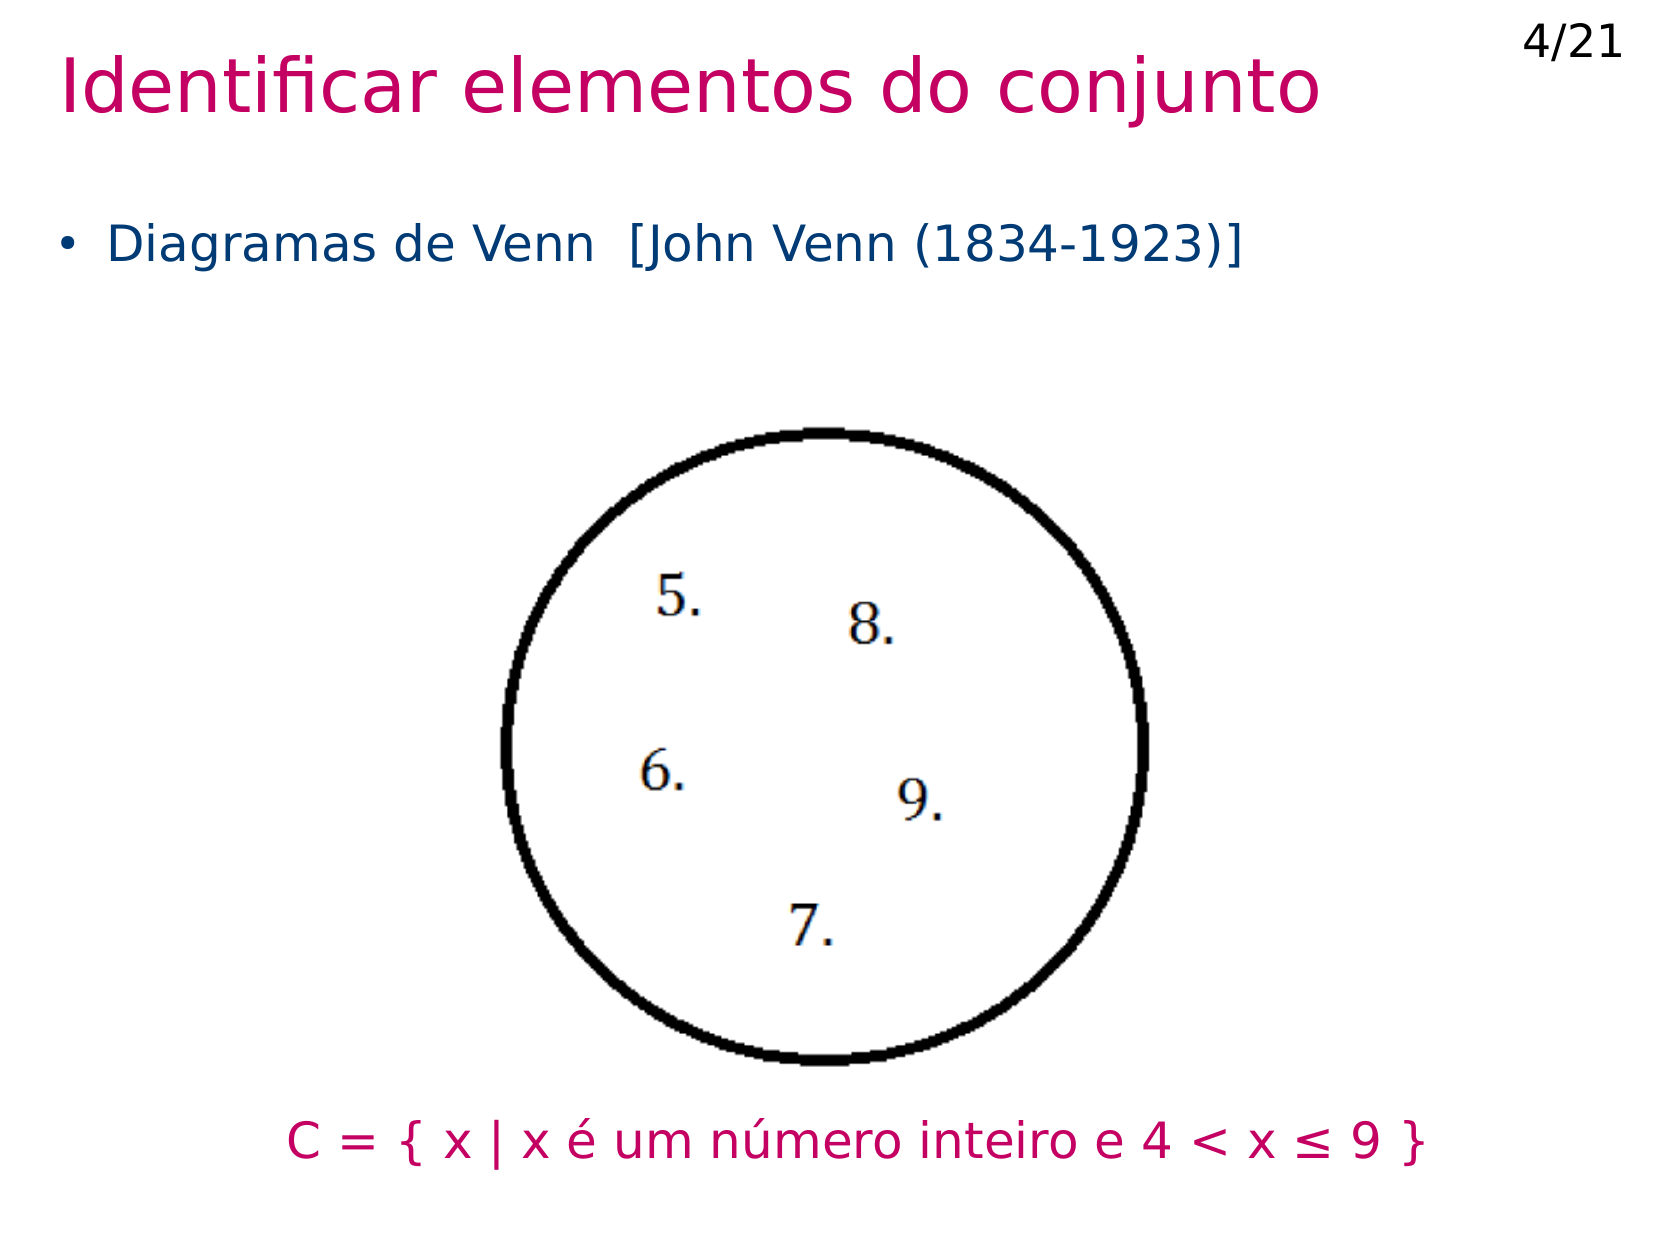

4
# Identificar elementos do conjunto
Diagramas de Venn [John Venn (1834-1923)]
C = { x | x é um número inteiro e 4 < x ≤ 9 }